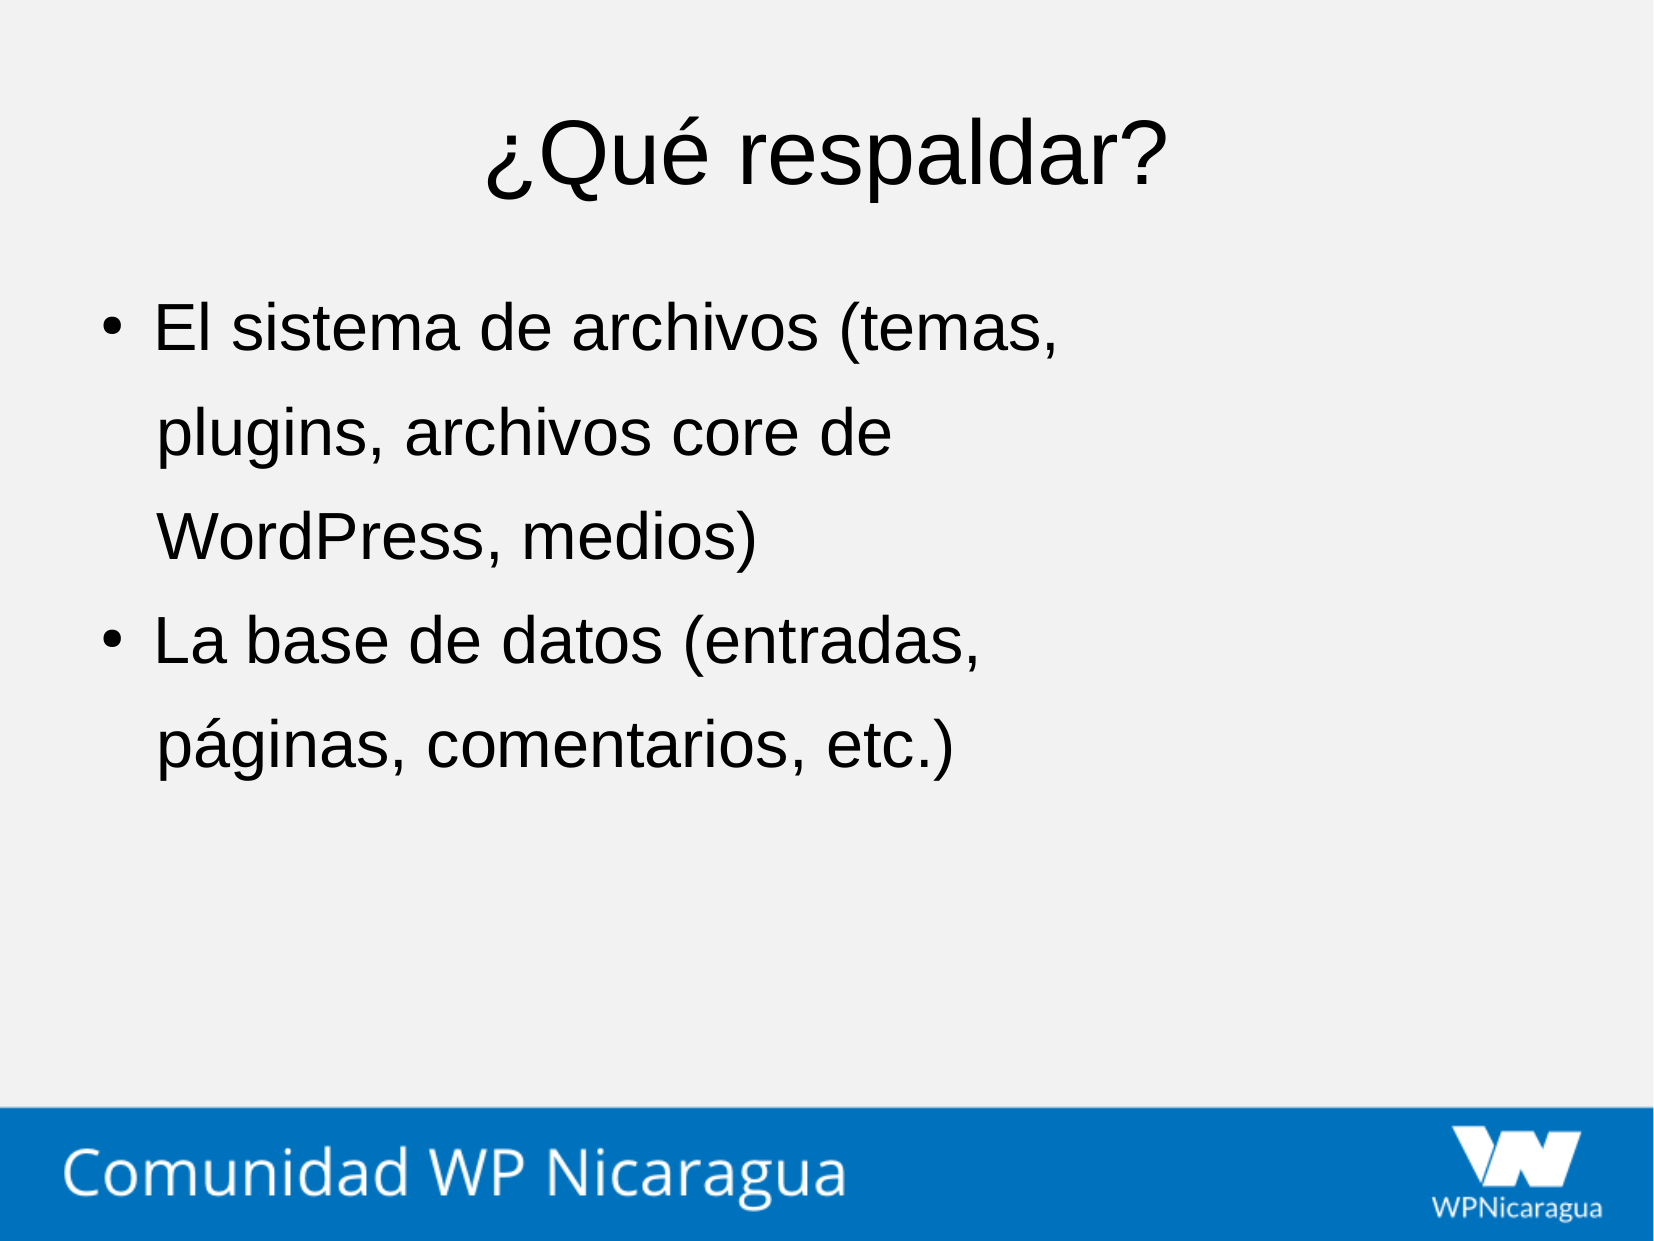

# ¿Qué respaldar?
El sistema de archivos (temas,
 plugins, archivos core de
 WordPress, medios)
La base de datos (entradas,
 páginas, comentarios, etc.)